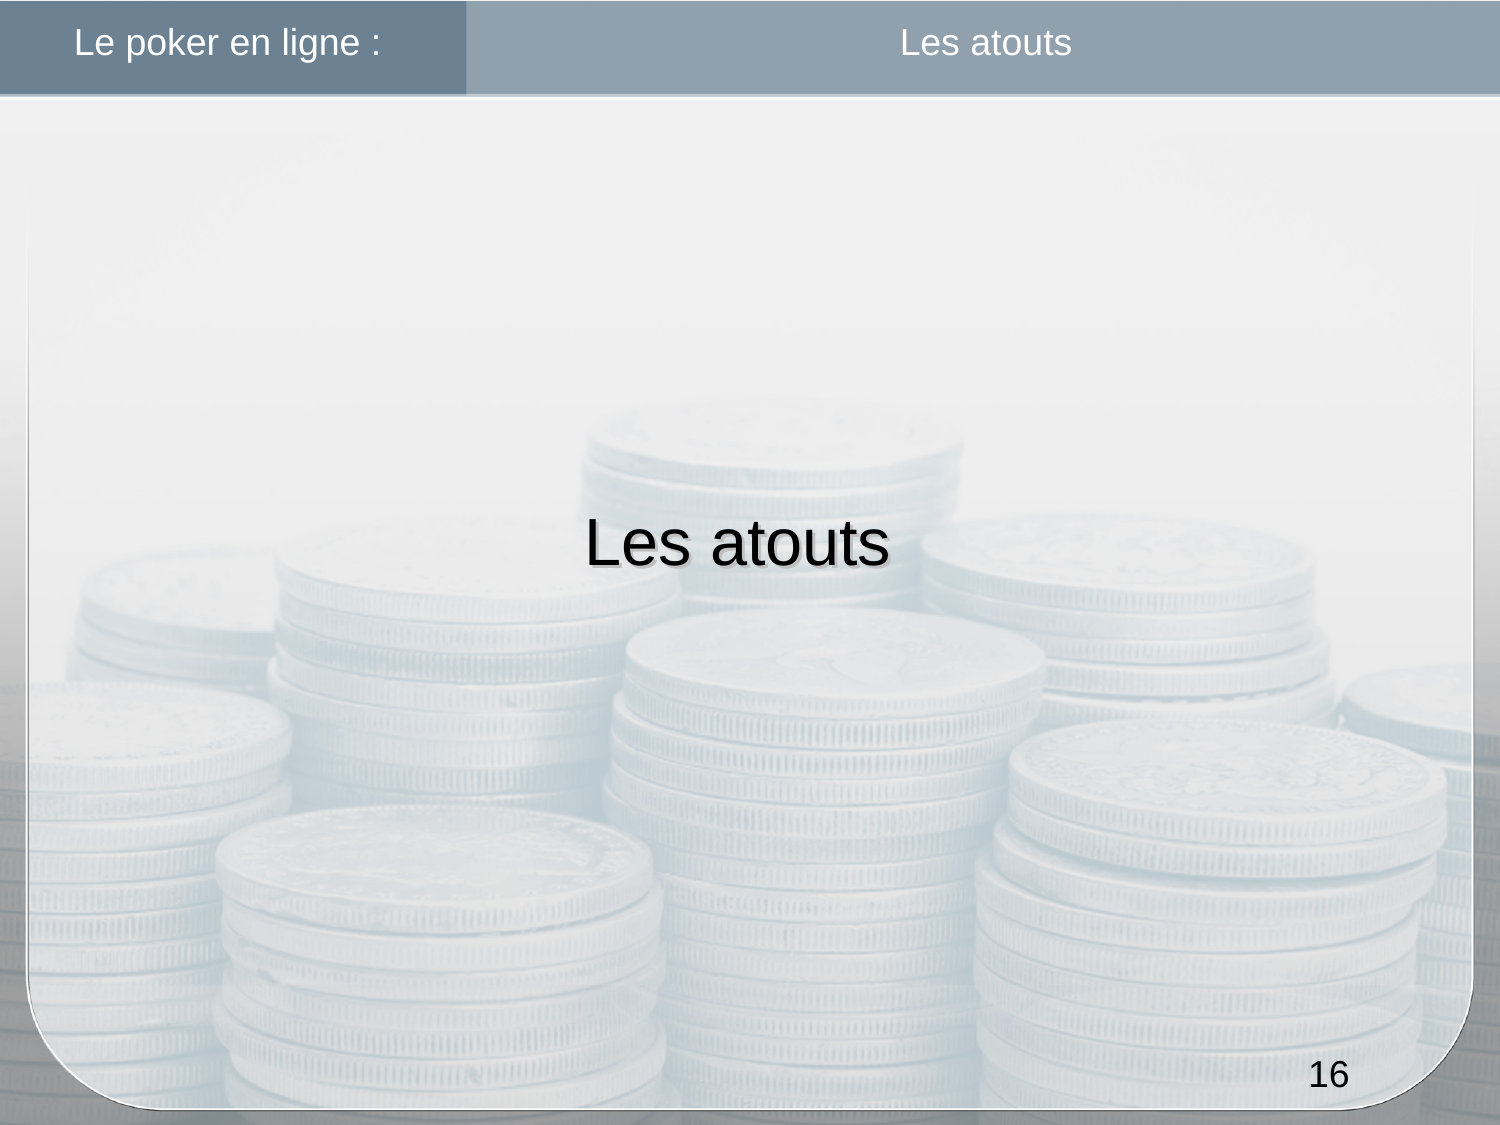

Le poker en ligne :
Les atouts
Les atouts
16